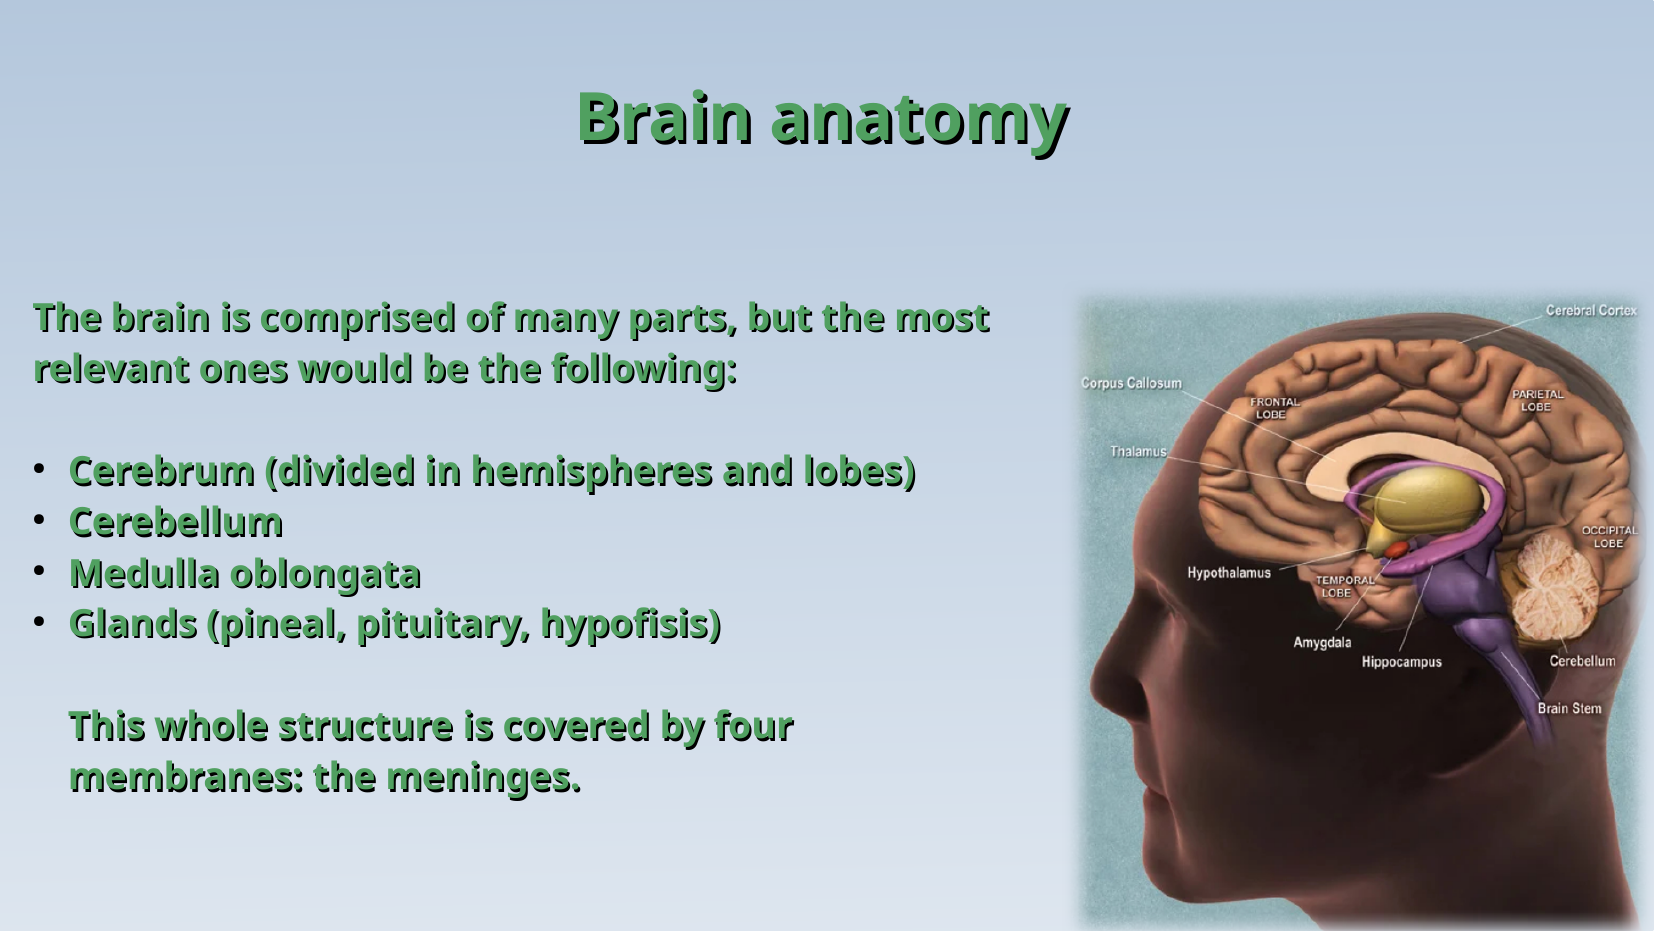

# Brain anatomy
The brain is comprised of many parts, but the most relevant ones would be the following:
Cerebrum (divided in hemispheres and lobes)
Cerebellum
Medulla oblongata
Glands (pineal, pituitary, hypofisis)
This whole structure is covered by four membranes: the meninges.